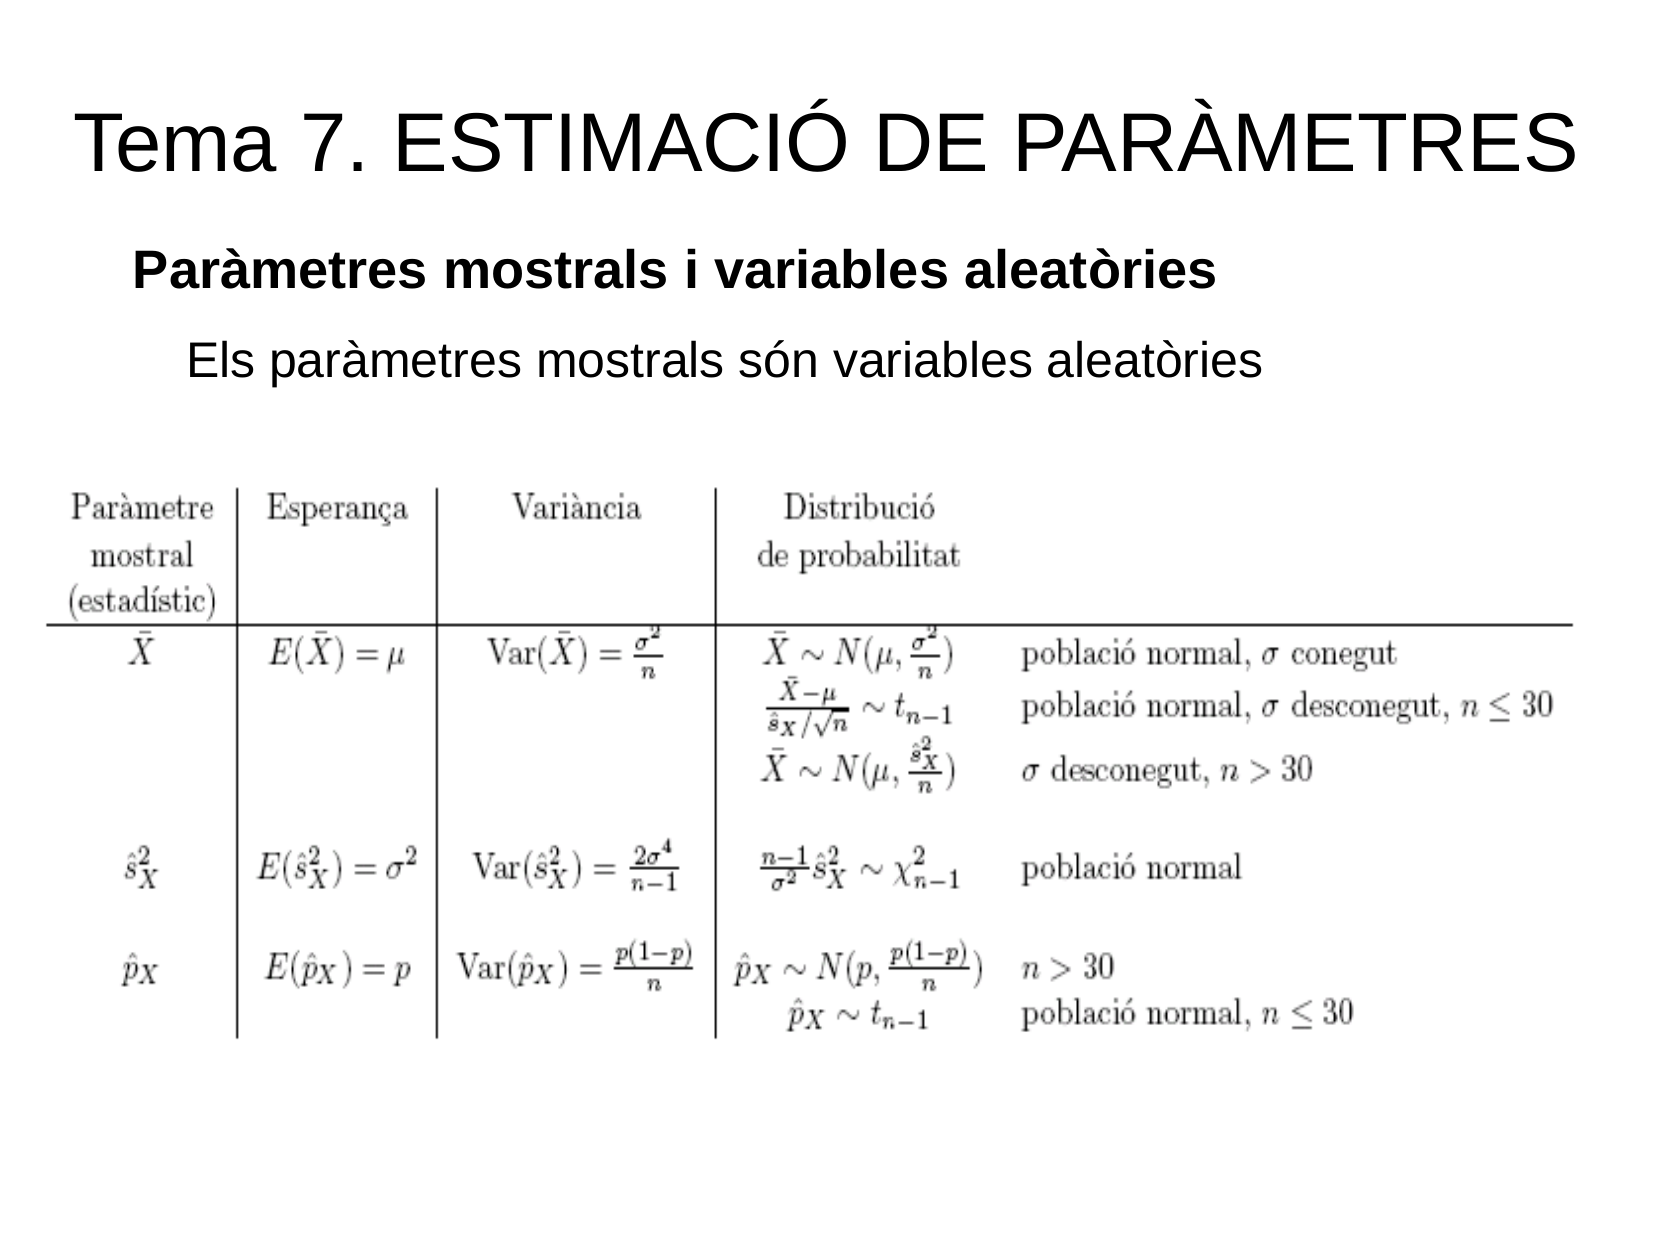

Tema 7. ESTIMACIÓ DE PARÀMETRES
Paràmetres mostrals i variables aleatòries
Els paràmetres mostrals són variables aleatòries